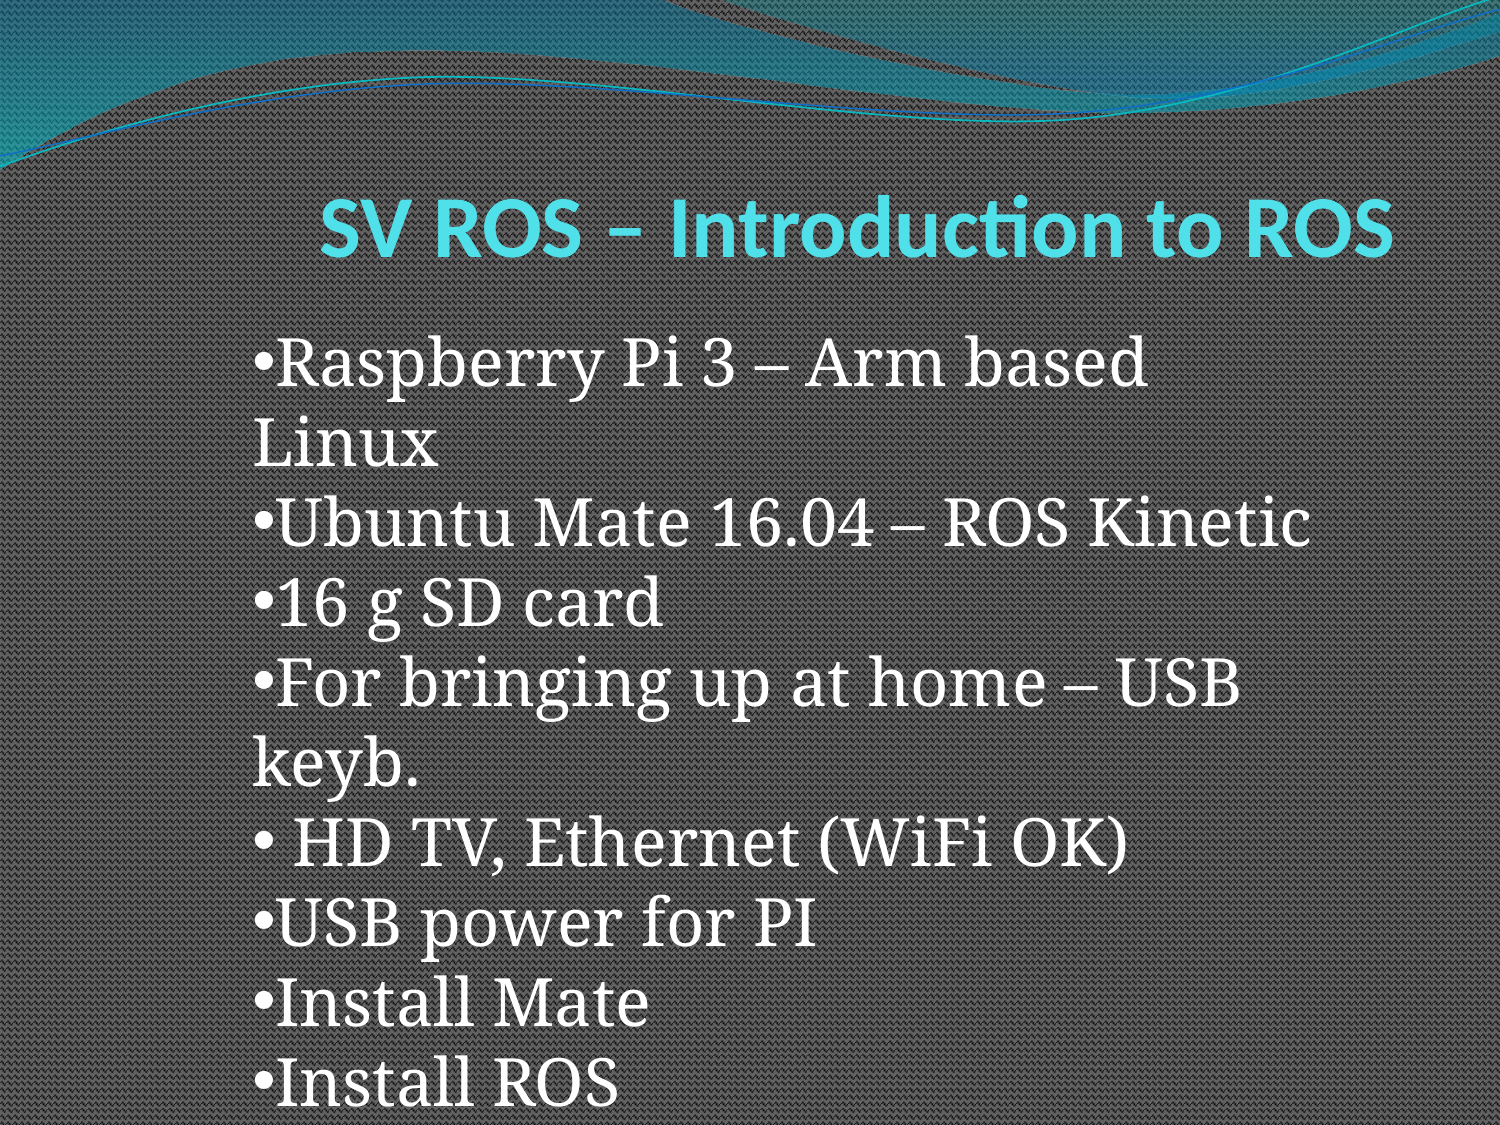

# SV ROS – Introduction to ROS
Raspberry Pi 3 – Arm based Linux
Ubuntu Mate 16.04 – ROS Kinetic
16 g SD card
For bringing up at home – USB keyb.
 HD TV, Ethernet (WiFi OK)
USB power for PI
Install Mate
Install ROS
Install ROS Nodes in Catkin WS